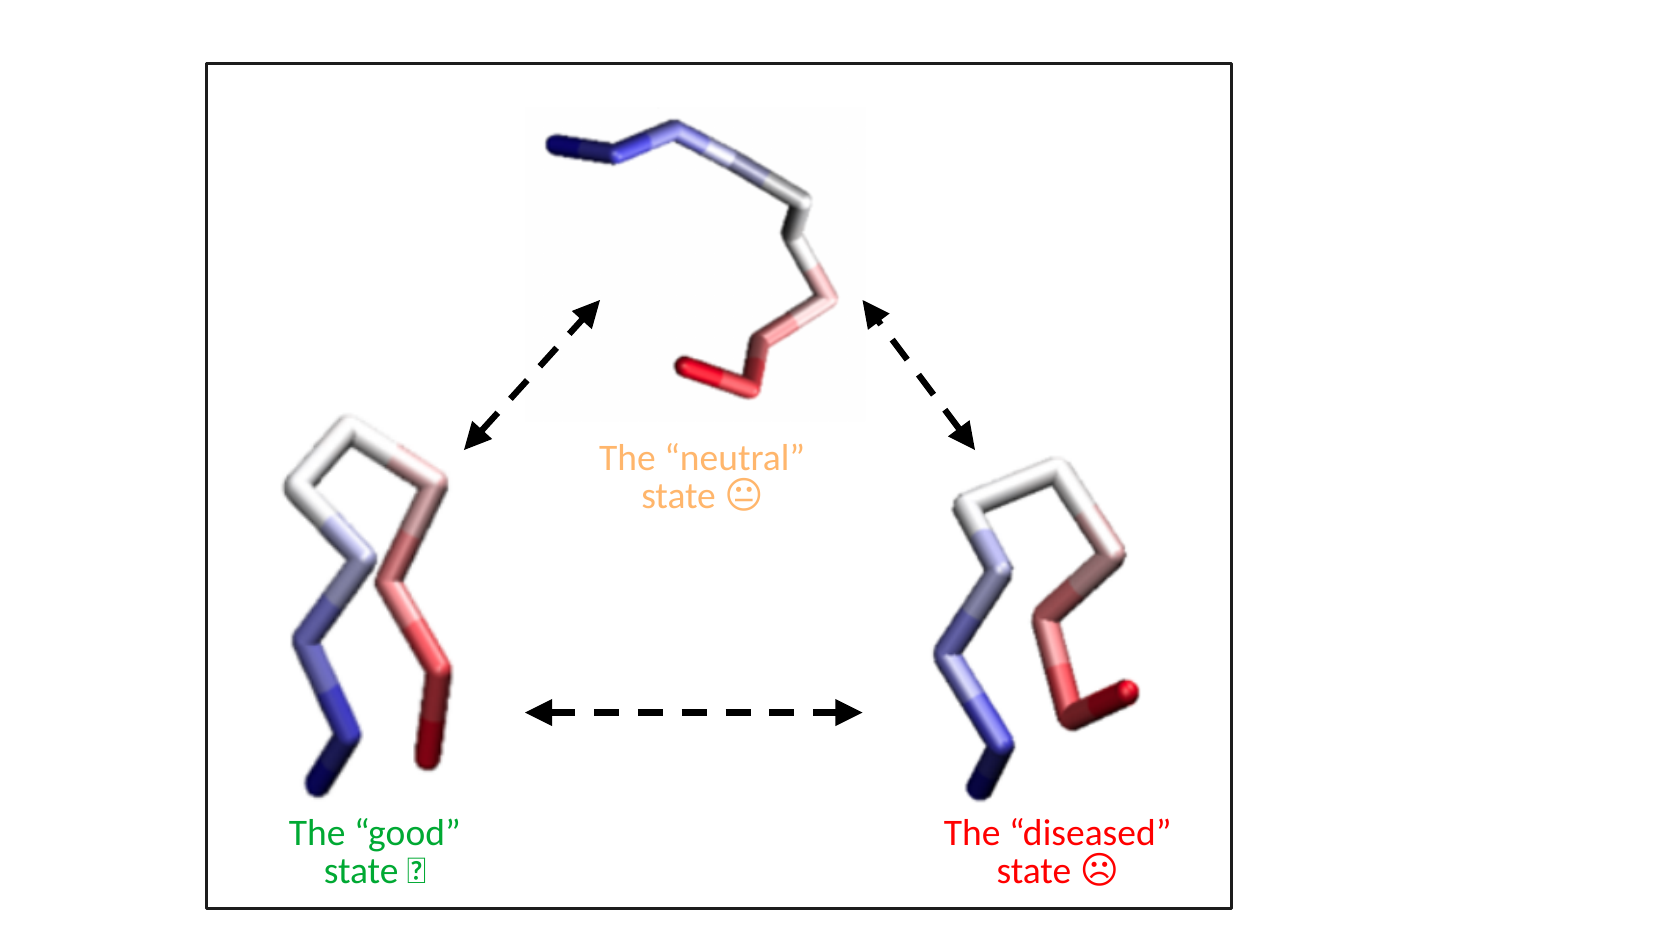

The “neutral” state 😐
The “good” state 🙂
The “diseased” state ☹️